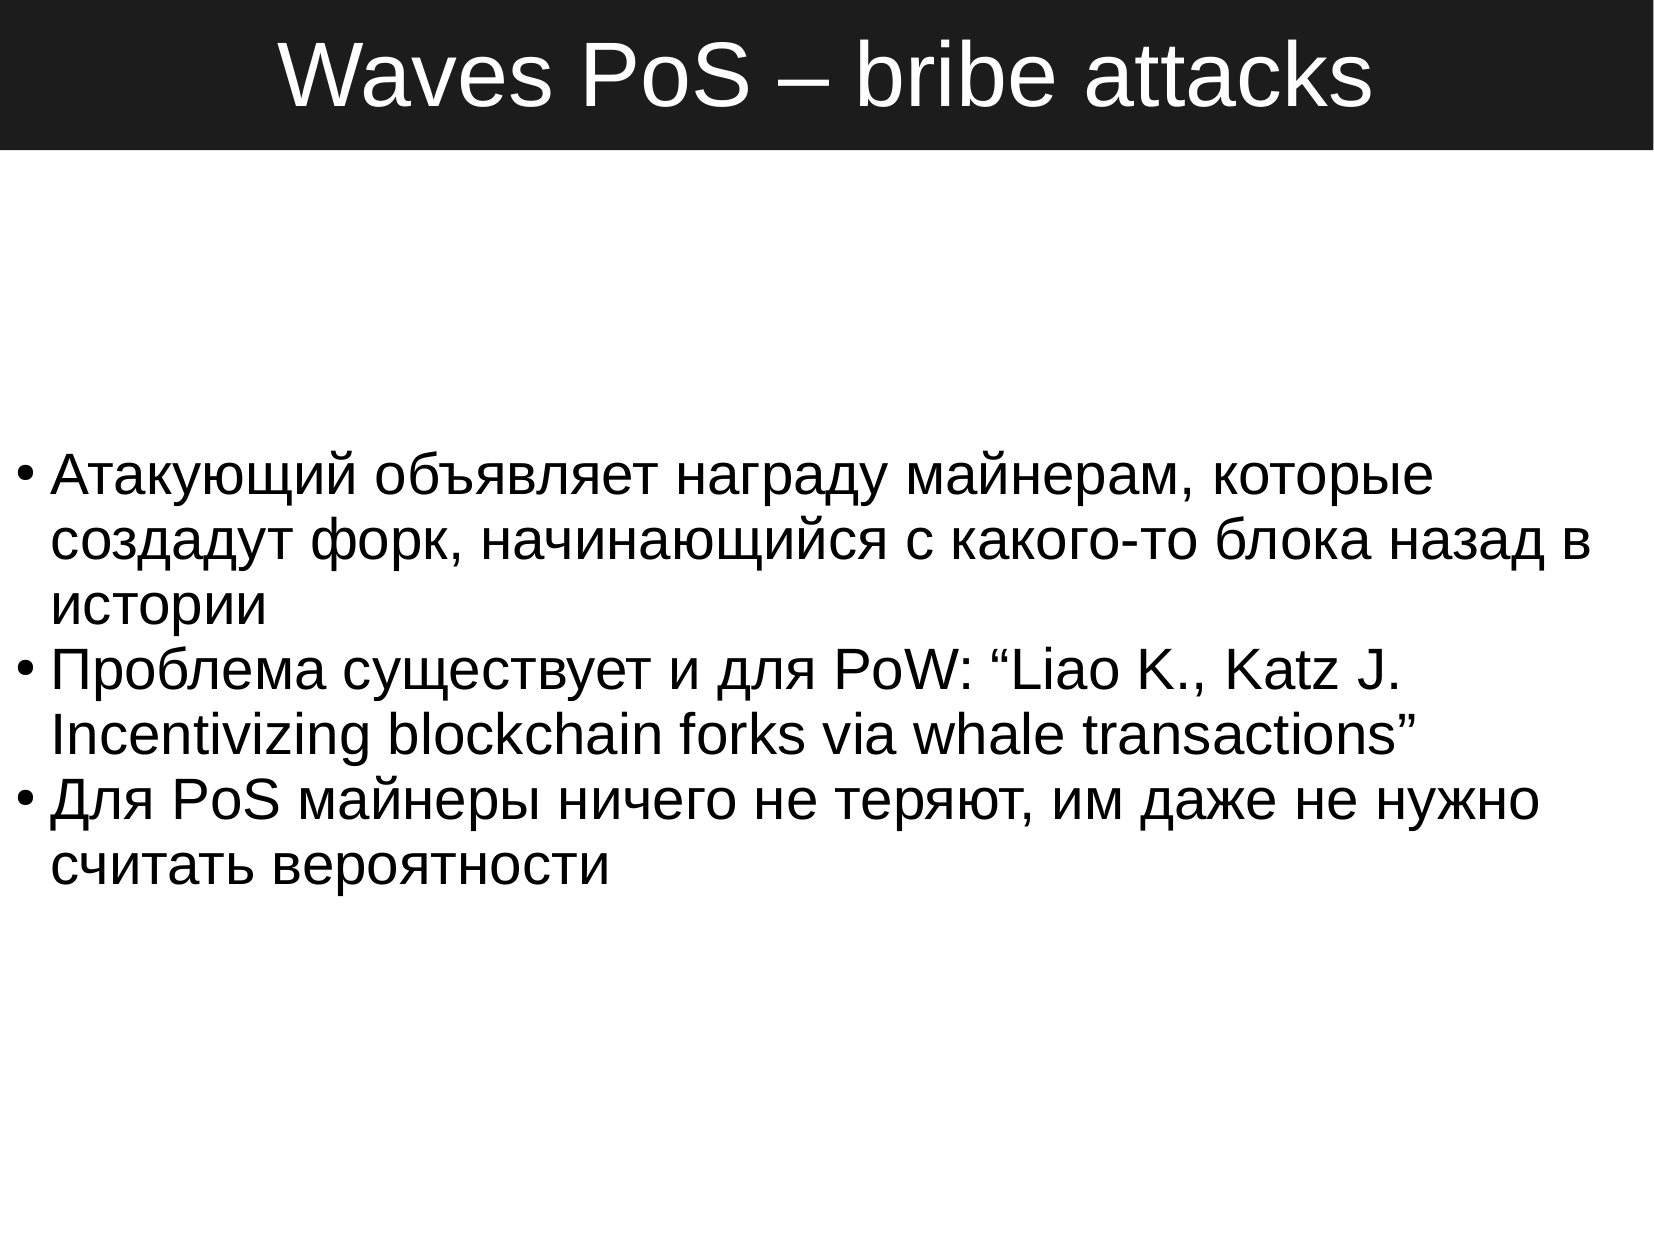

# Waves PoS – bribe attacks
Атакующий объявляет награду майнерам, которые создадут форк, начинающийся с какого-то блока назад в истории
Проблема существует и для PoW: “Liao K., Katz J. Incentivizing blockchain forks via whale transactions”
Для PoS майнеры ничего не теряют, им даже не нужно считать вероятности